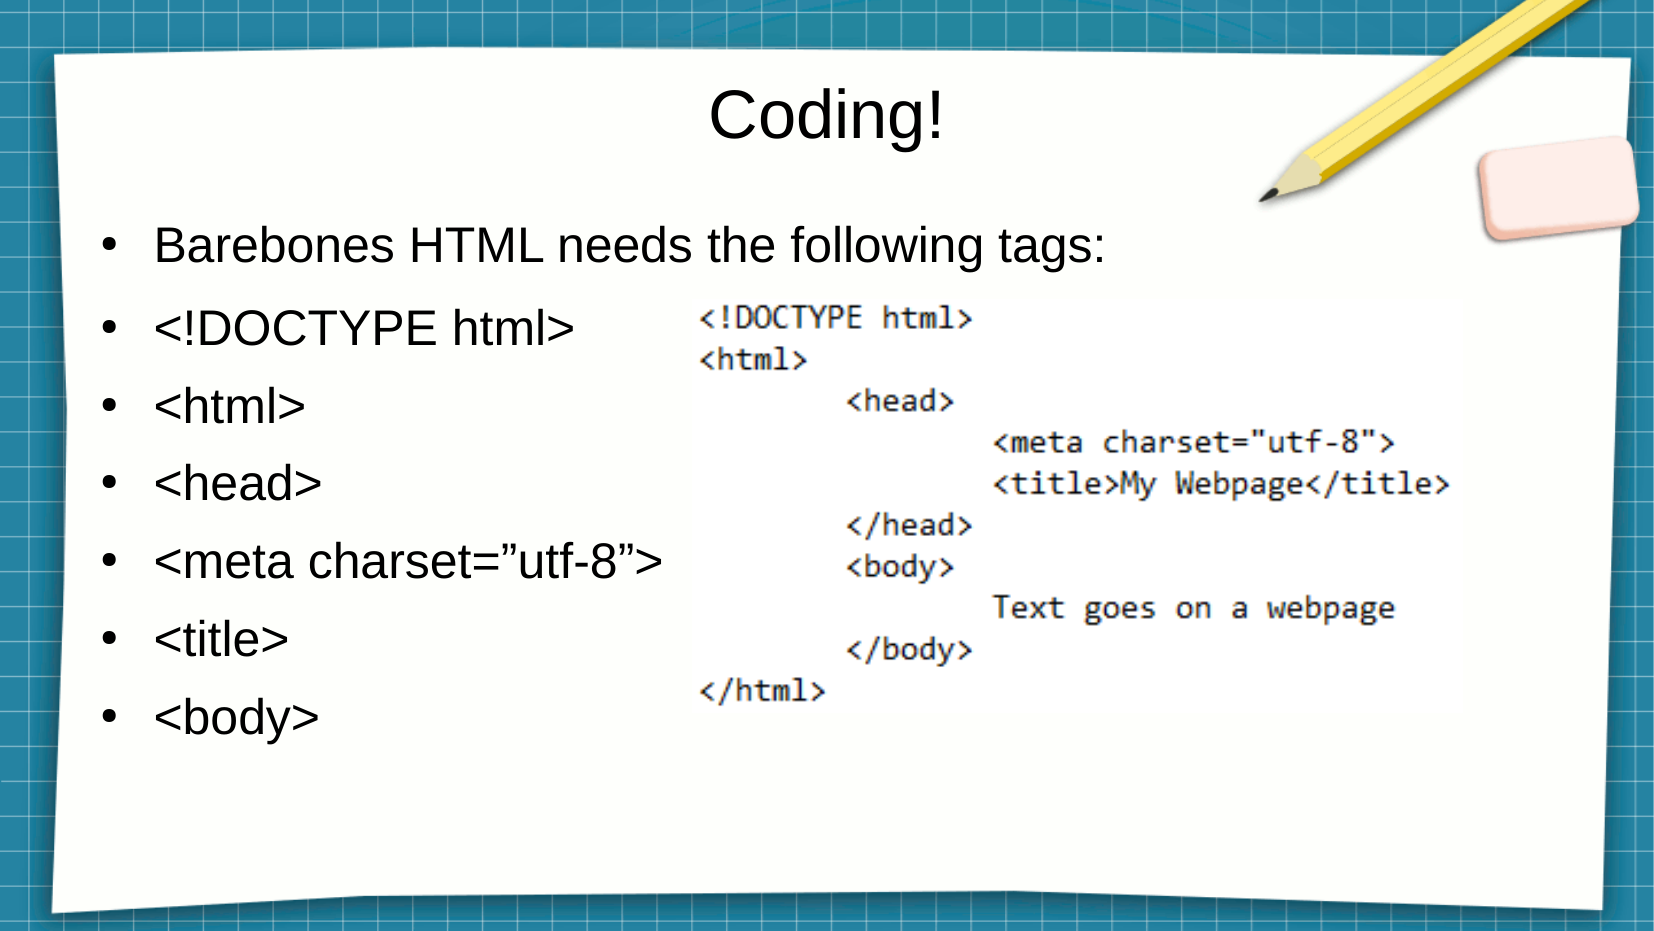

# Coding!
Barebones HTML needs the following tags:
<!DOCTYPE html>
<html>
<head>
<meta charset=”utf-8”>
<title>
<body>